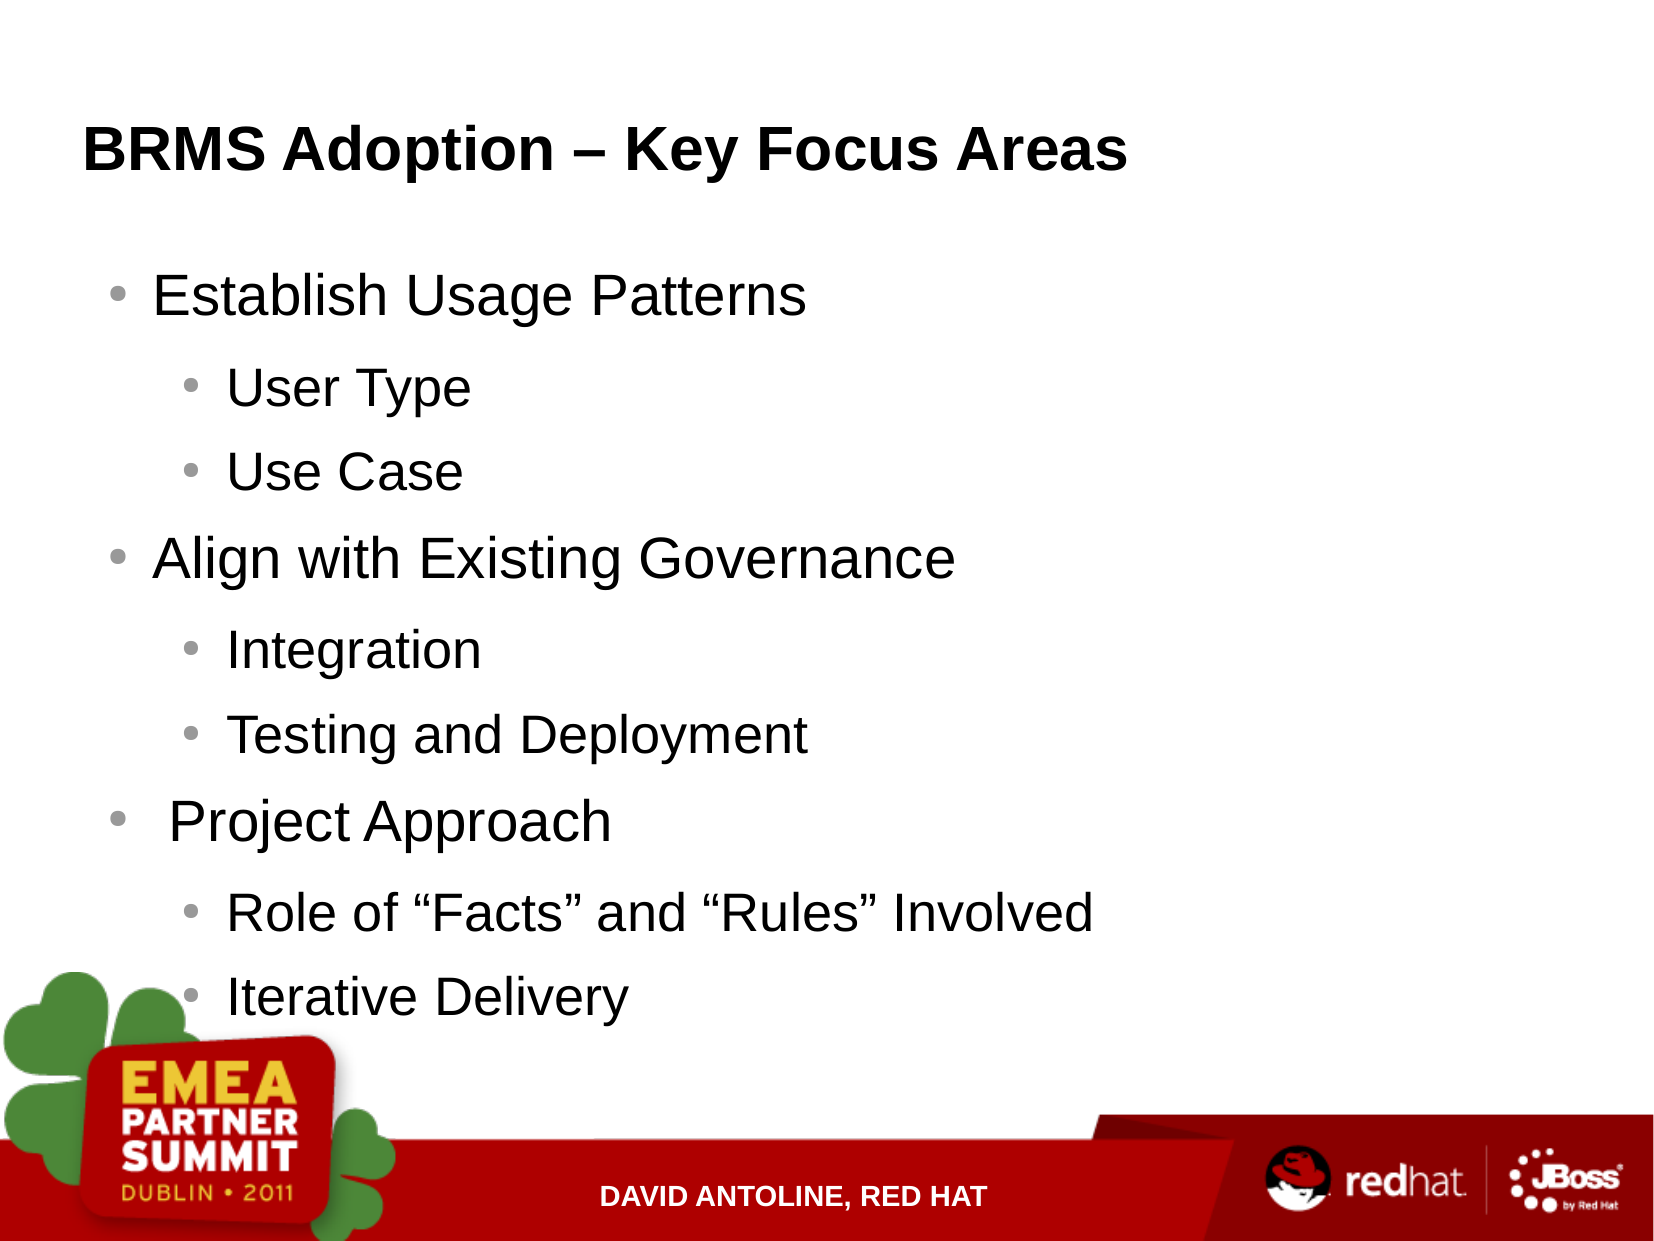

# BRMS Adoption – Key Focus Areas
Establish Usage Patterns
User Type
Use Case
Align with Existing Governance
Integration
Testing and Deployment
 Project Approach
Role of “Facts” and “Rules” Involved
Iterative Delivery